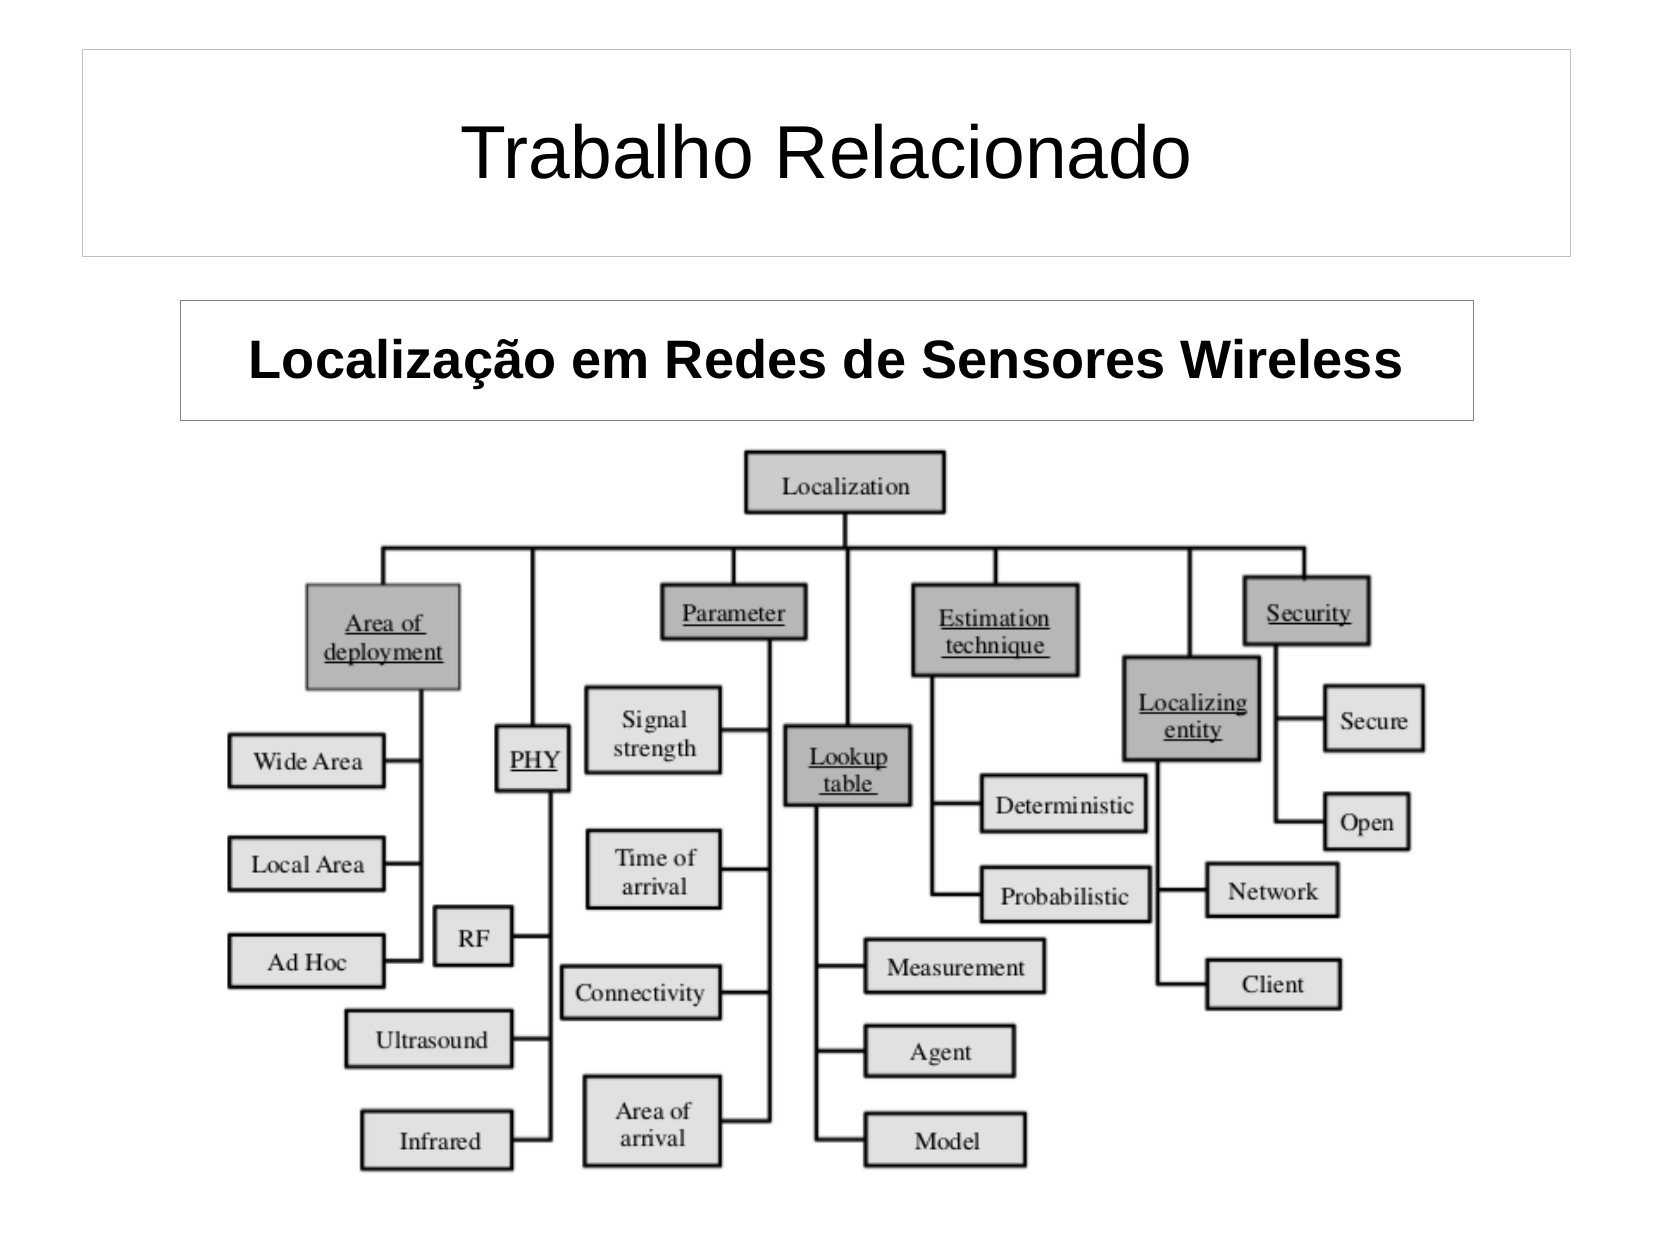

# Trabalho Relacionado
Localização em Redes de Sensores Wireless